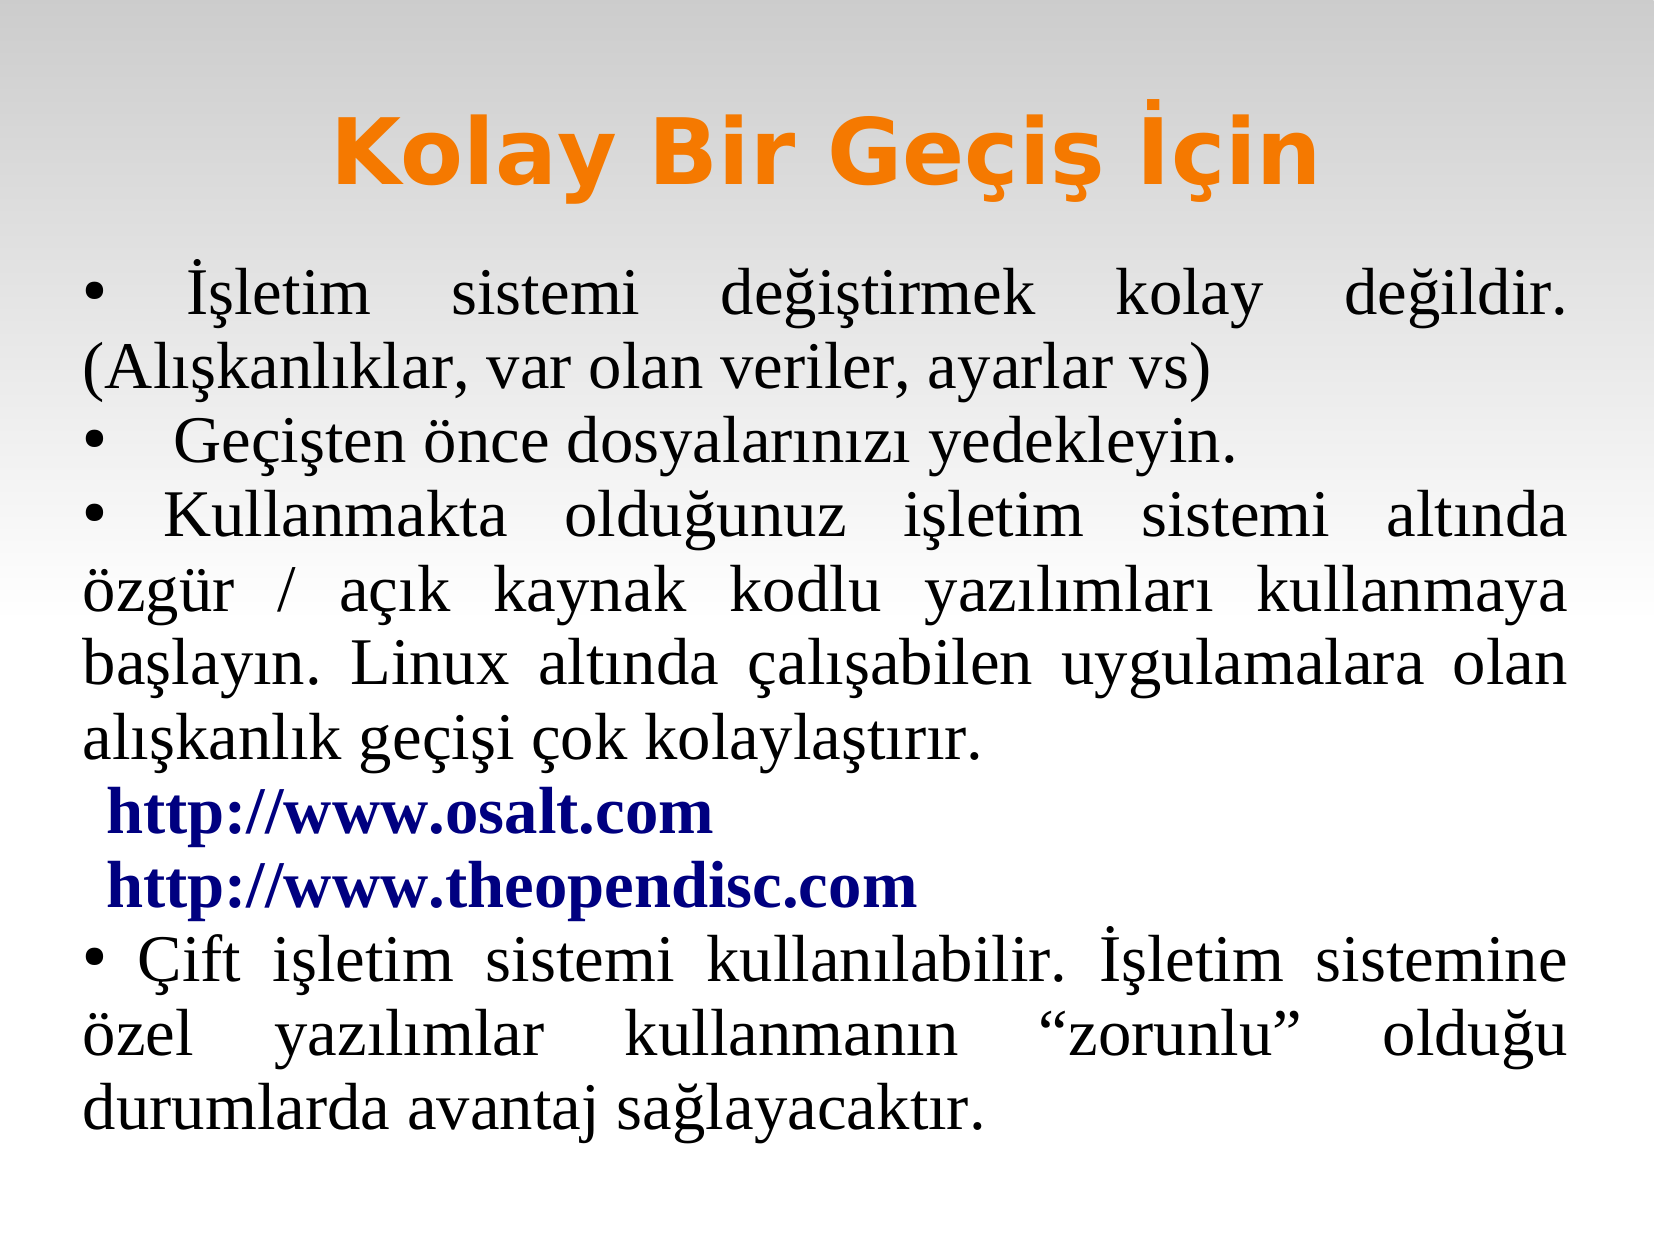

# Kolay Bir Geçiş İçin
 İşletim sistemi değiştirmek kolay değildir. (Alışkanlıklar, var olan veriler, ayarlar vs)
 Geçişten önce dosyalarınızı yedekleyin.
 Kullanmakta olduğunuz işletim sistemi altında özgür / açık kaynak kodlu yazılımları kullanmaya başlayın. Linux altında çalışabilen uygulamalara olan alışkanlık geçişi çok kolaylaştırır.
http://www.osalt.com
http://www.theopendisc.com
 Çift işletim sistemi kullanılabilir. İşletim sistemine özel yazılımlar kullanmanın “zorunlu” olduğu durumlarda avantaj sağlayacaktır.